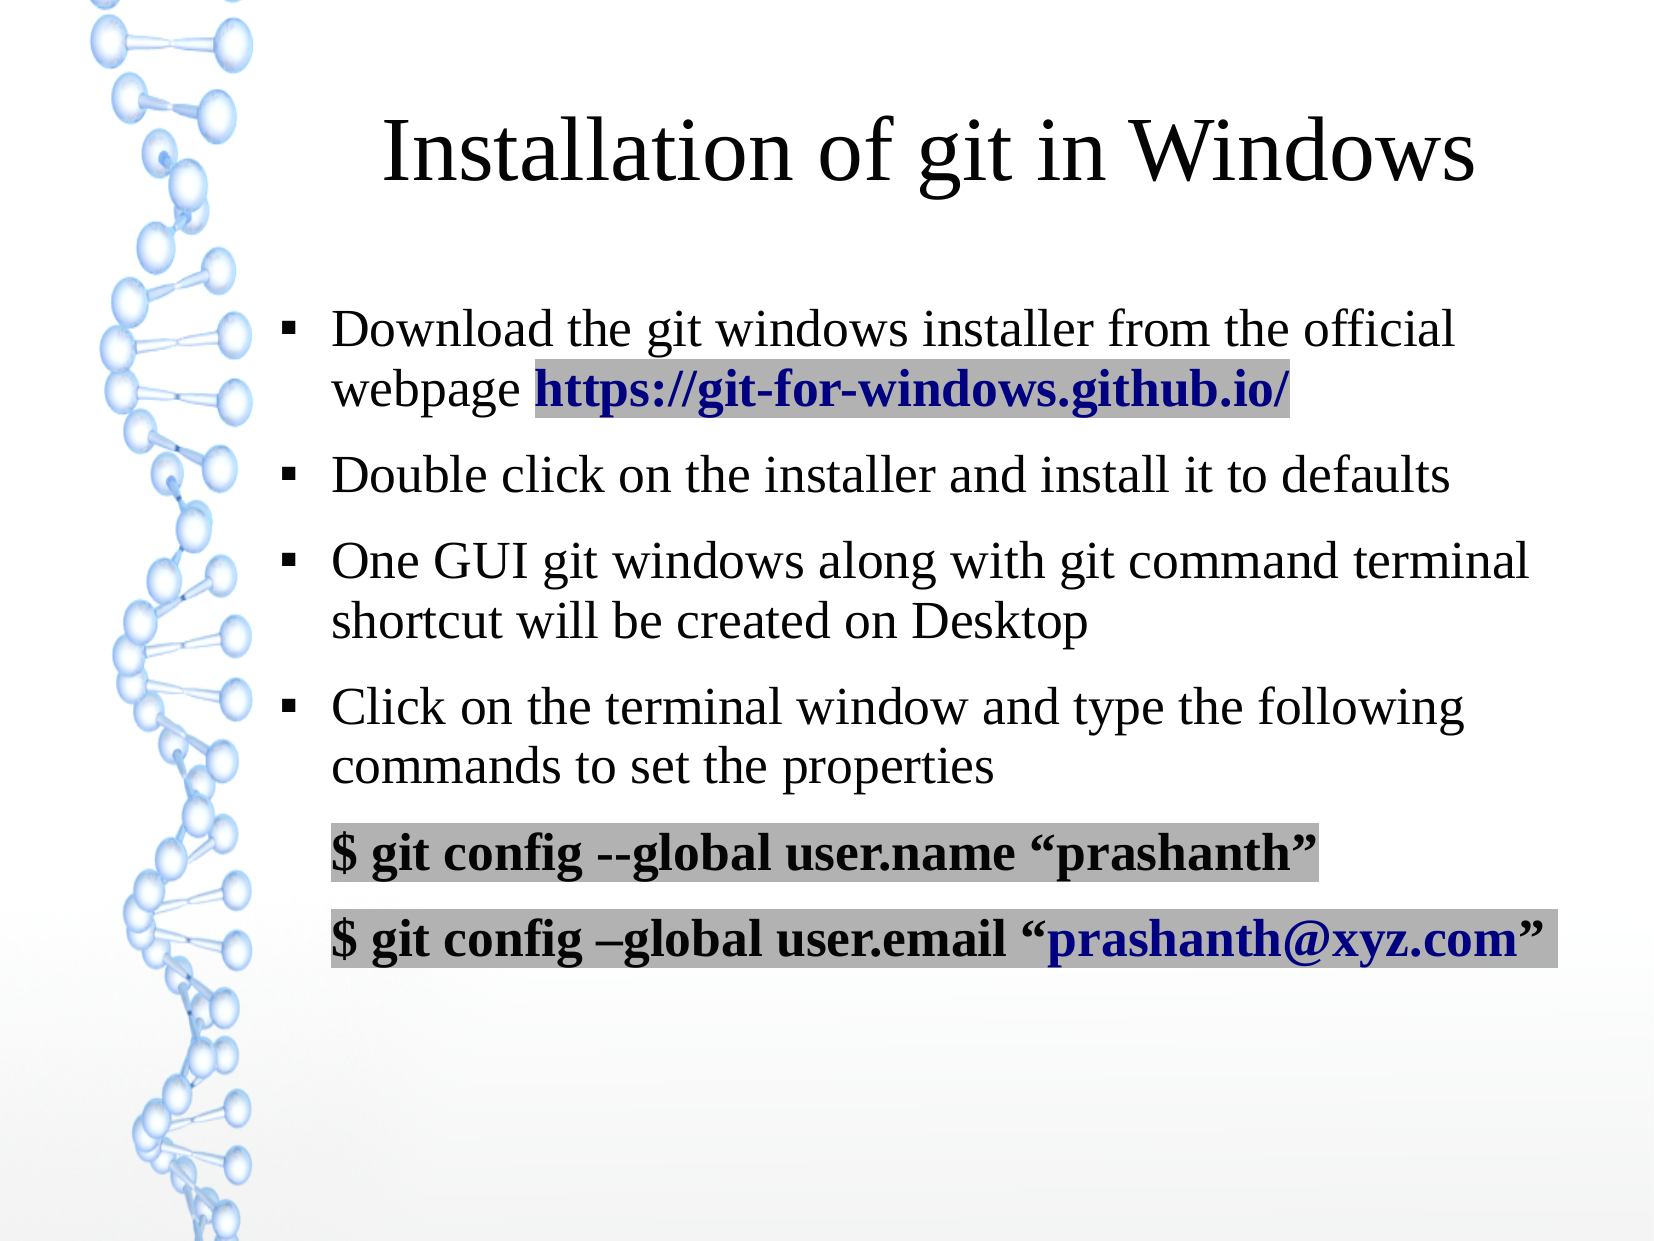

# Installation of git in Windows
Download the git windows installer from the official webpage https://git-for-windows.github.io/
Double click on the installer and install it to defaults
One GUI git windows along with git command terminal shortcut will be created on Desktop
Click on the terminal window and type the following commands to set the properties
$ git config --global user.name “prashanth”
$ git config –global user.email “prashanth@xyz.com”